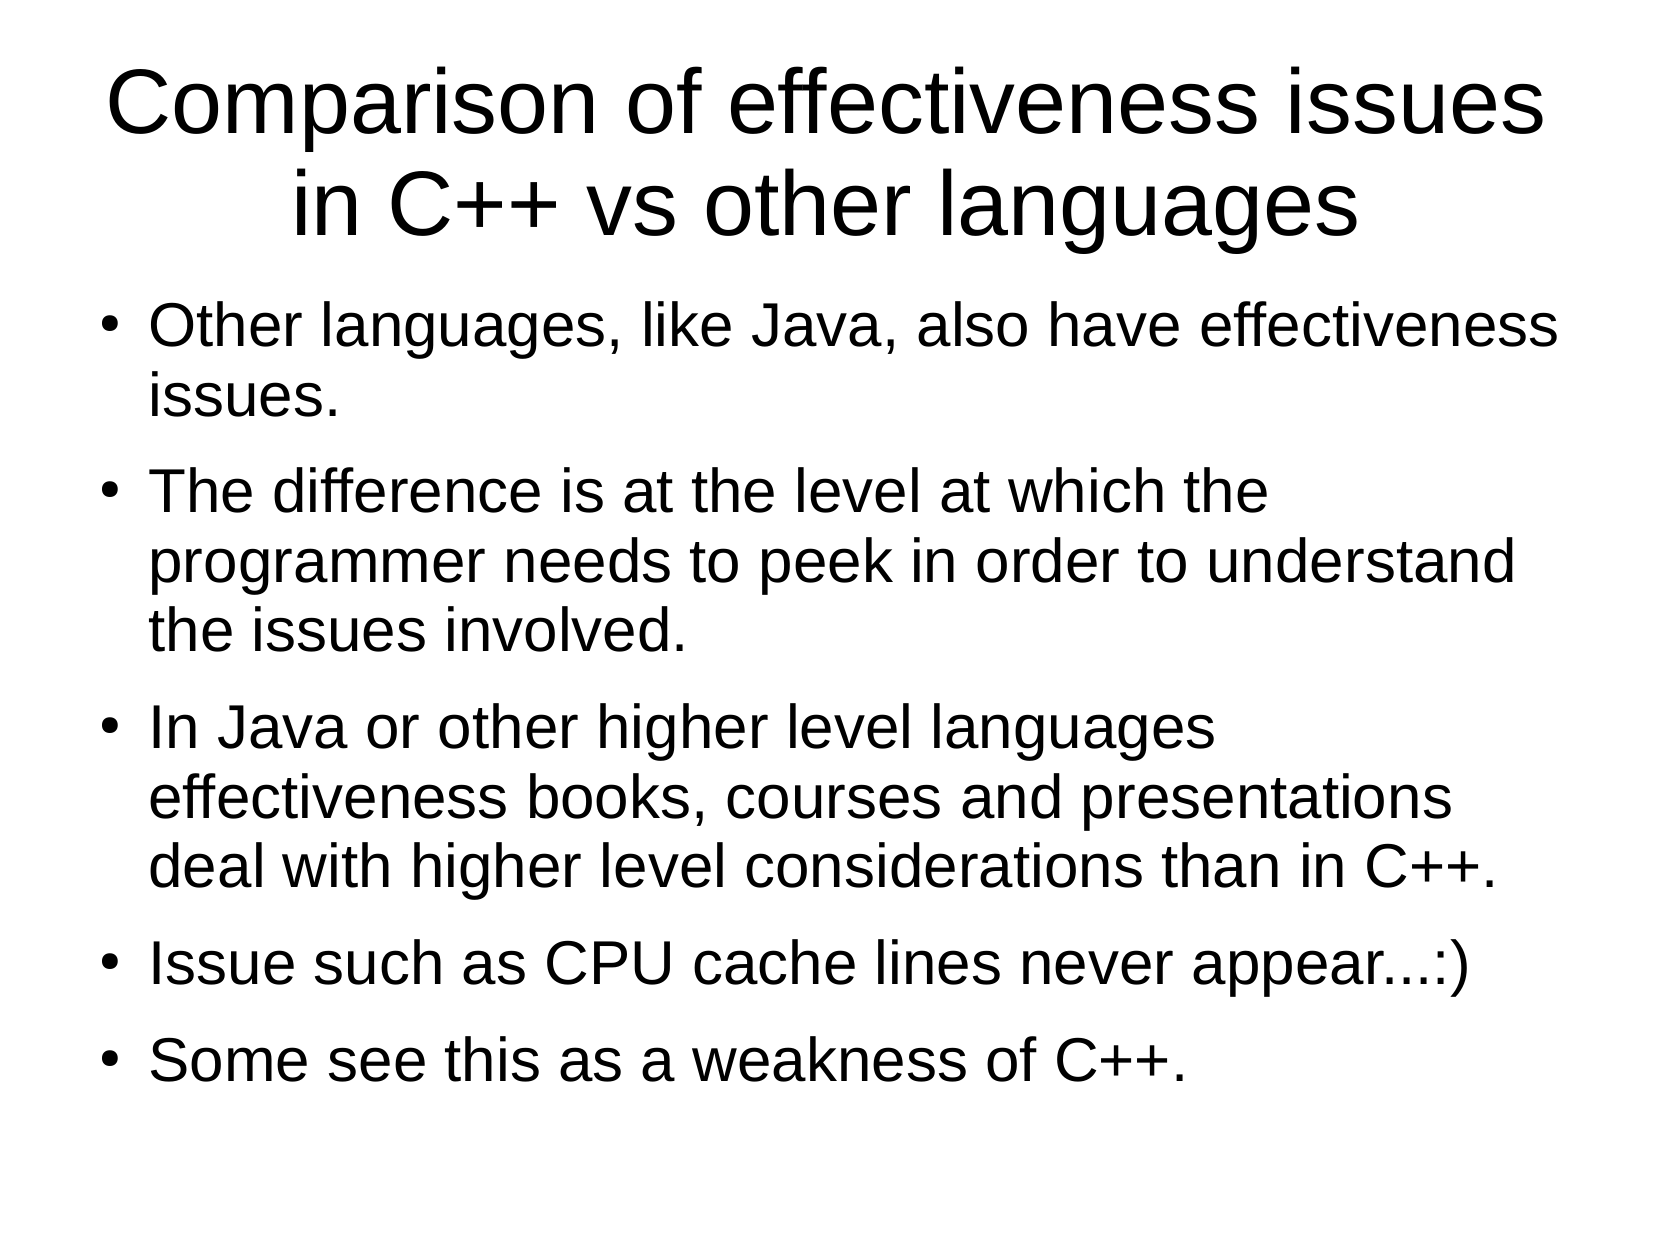

# Comparison of effectiveness issues in C++ vs other languages
Other languages, like Java, also have effectiveness issues.
The difference is at the level at which the programmer needs to peek in order to understand the issues involved.
In Java or other higher level languages effectiveness books, courses and presentations deal with higher level considerations than in C++.
Issue such as CPU cache lines never appear...:)
Some see this as a weakness of C++.